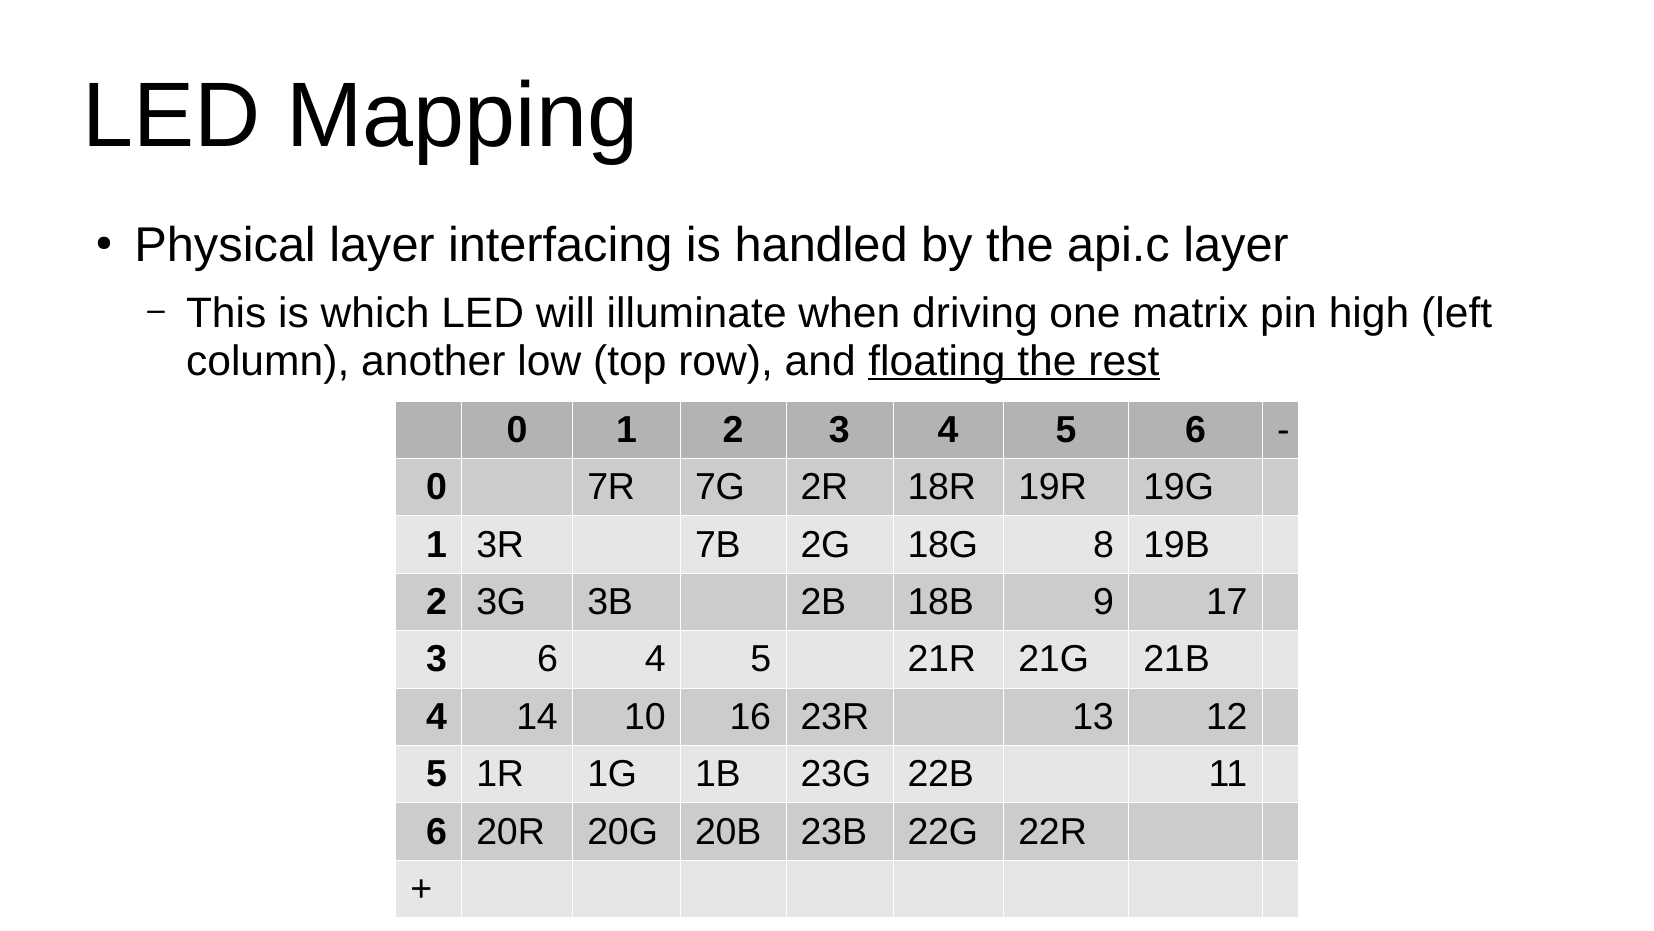

# LED Mapping
Physical layer interfacing is handled by the api.c layer
This is which LED will illuminate when driving one matrix pin high (left column), another low (top row), and floating the rest
| | 0 | 1 | 2 | 3 | 4 | 5 | 6 | - |
| --- | --- | --- | --- | --- | --- | --- | --- | --- |
| 0 | | 7R | 7G | 2R | 18R | 19R | 19G | |
| 1 | 3R | | 7B | 2G | 18G | 8 | 19B | |
| 2 | 3G | 3B | | 2B | 18B | 9 | 17 | |
| 3 | 6 | 4 | 5 | | 21R | 21G | 21B | |
| 4 | 14 | 10 | 16 | 23R | | 13 | 12 | |
| 5 | 1R | 1G | 1B | 23G | 22B | | 11 | |
| 6 | 20R | 20G | 20B | 23B | 22G | 22R | | |
| + | | | | | | | | |